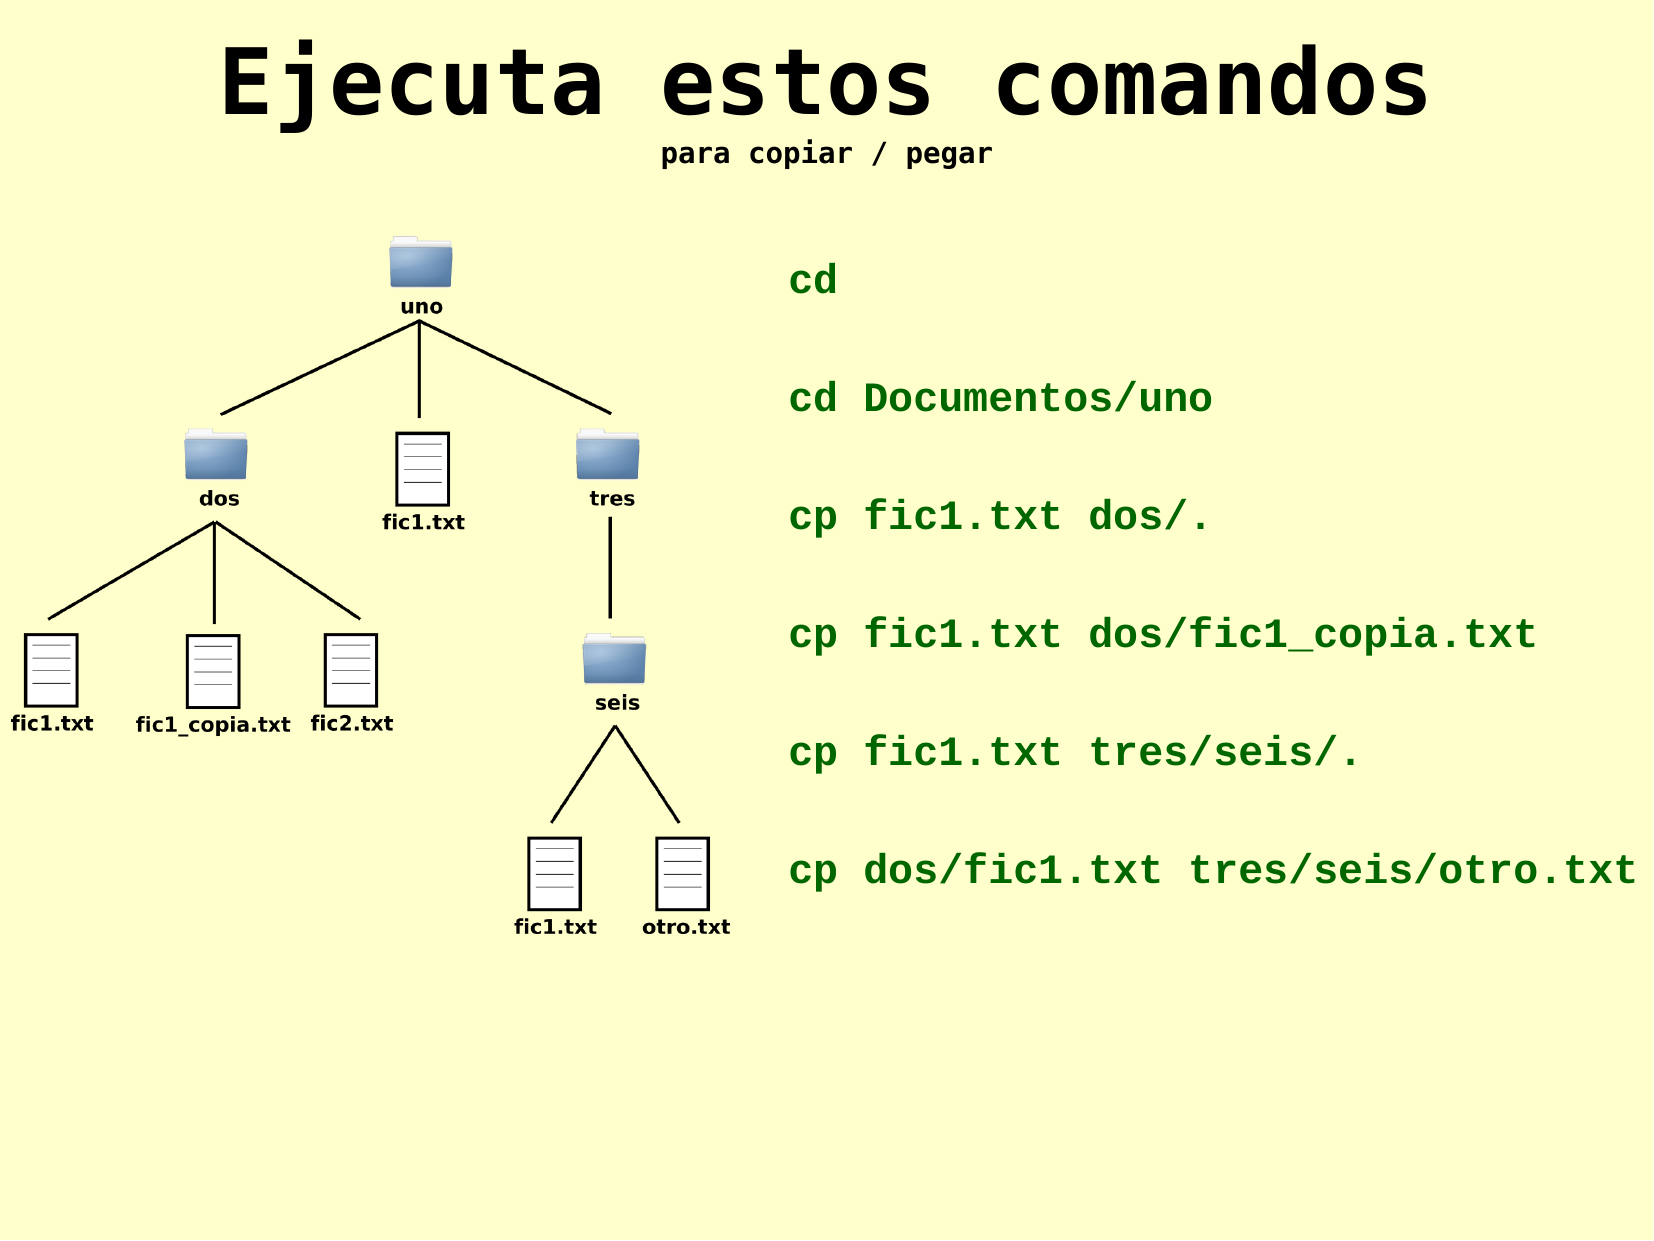

# Ejecuta estos comandos para copiar / pegar
cd
cd Documentos/uno
cp fic1.txt dos/.
cp fic1.txt dos/fic1_copia.txt
cp fic1.txt tres/seis/.
cp dos/fic1.txt tres/seis/otro.txt